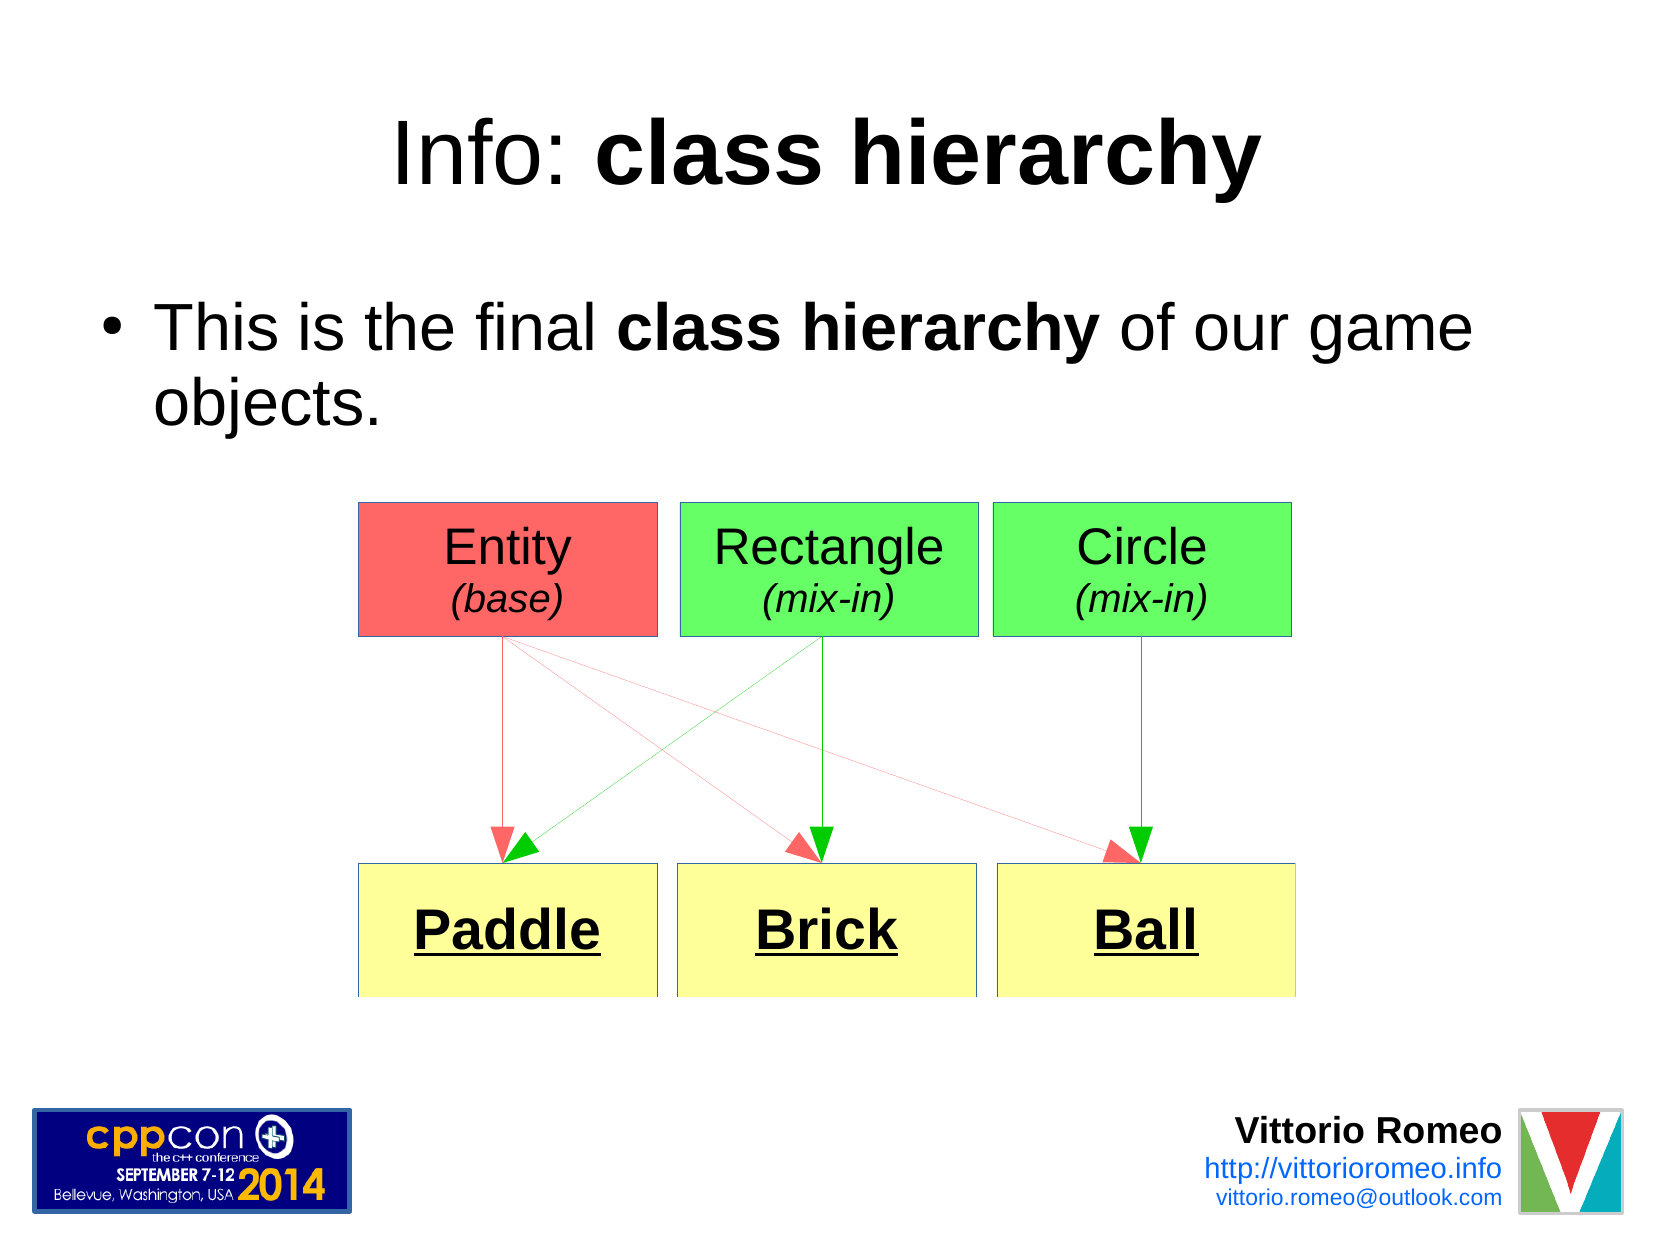

# Info: class hierarchy
This is the final class hierarchy of our game objects.